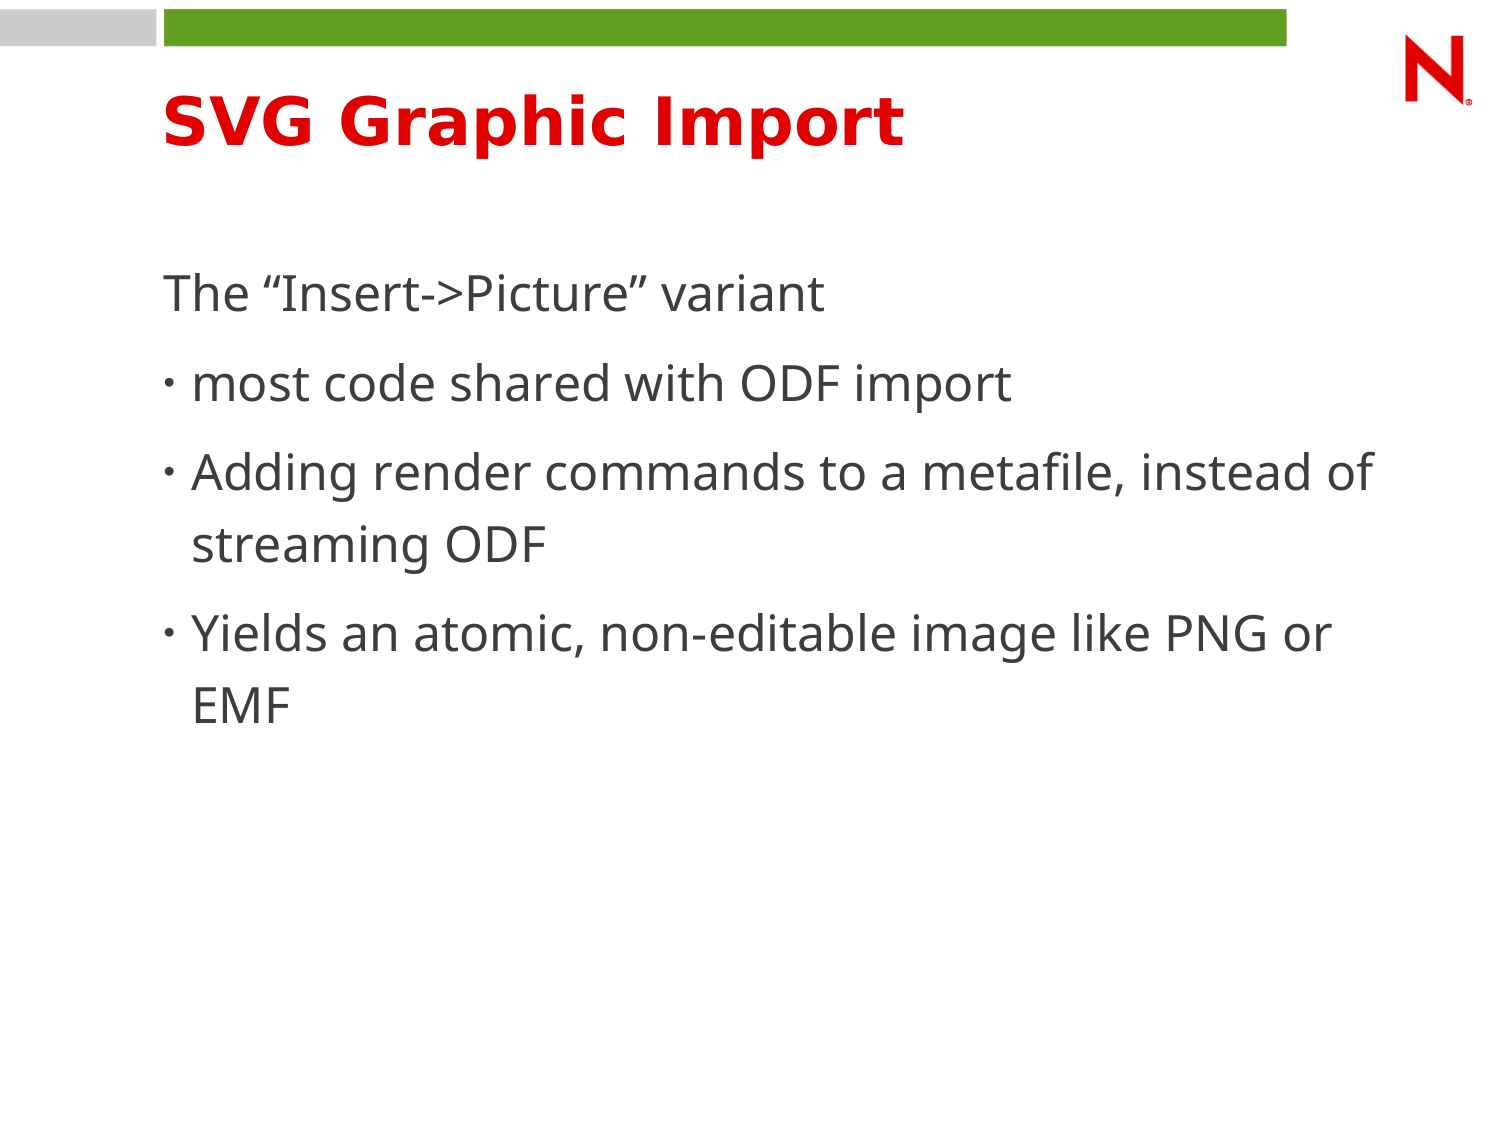

# SVG Graphic Import
The “Insert->Picture” variant
most code shared with ODF import
Adding render commands to a metafile, instead of streaming ODF
Yields an atomic, non-editable image like PNG or EMF